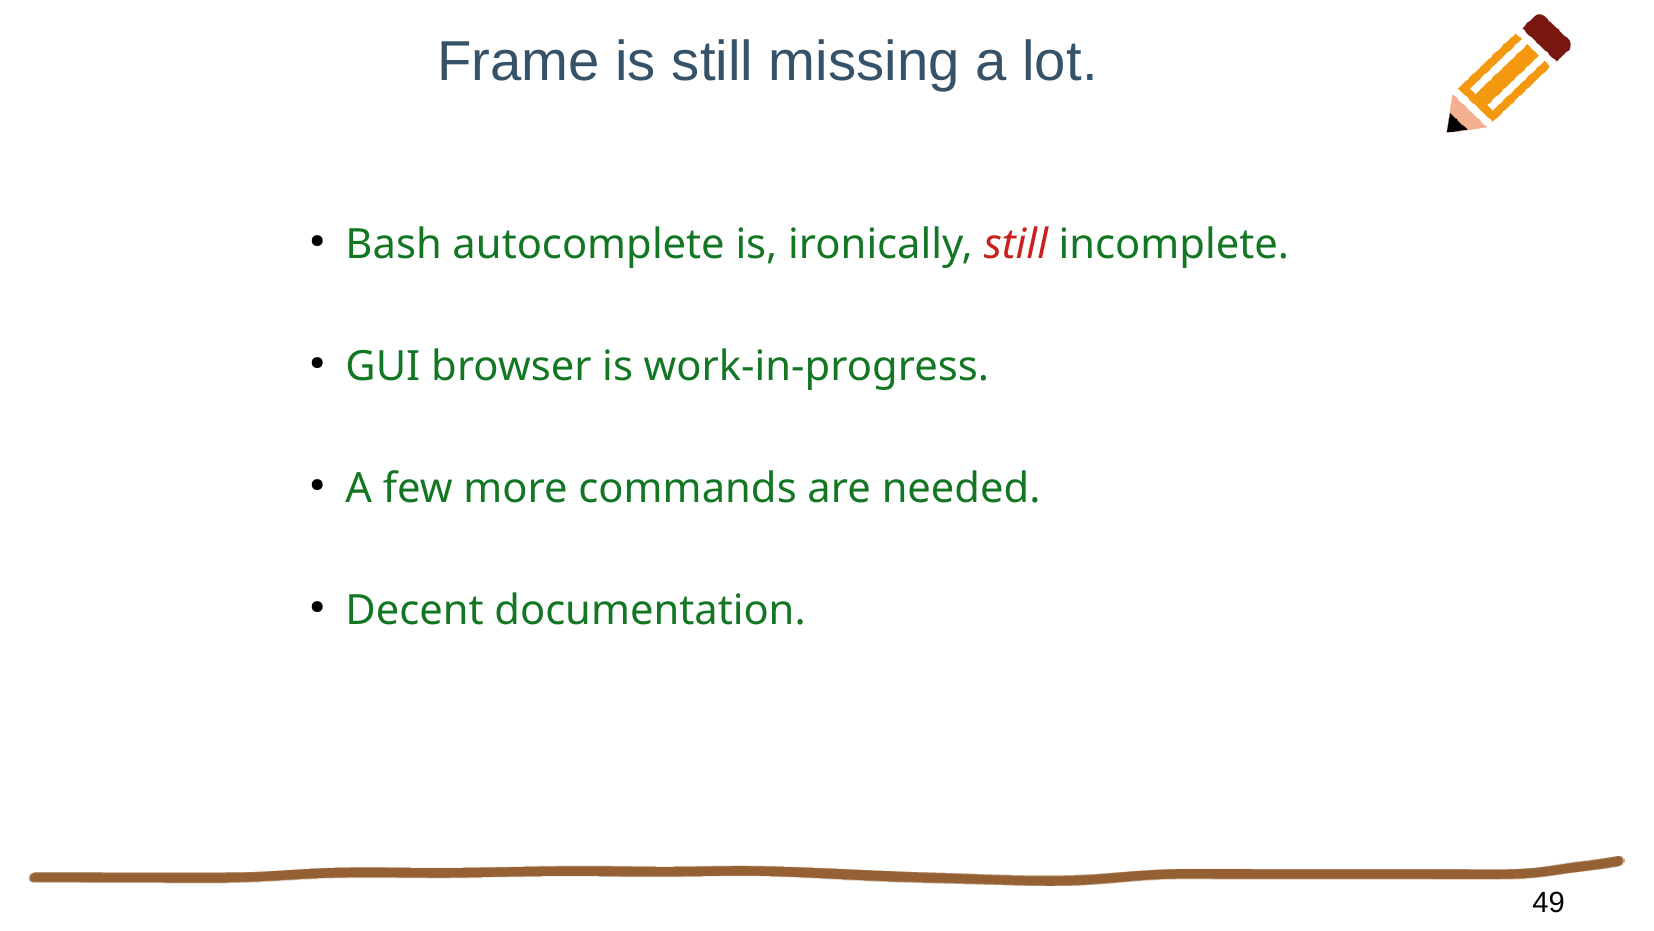

# Frame is still missing a lot.
Bash autocomplete is, ironically, still incomplete.
GUI browser is work-in-progress.
A few more commands are needed.
Decent documentation.
49